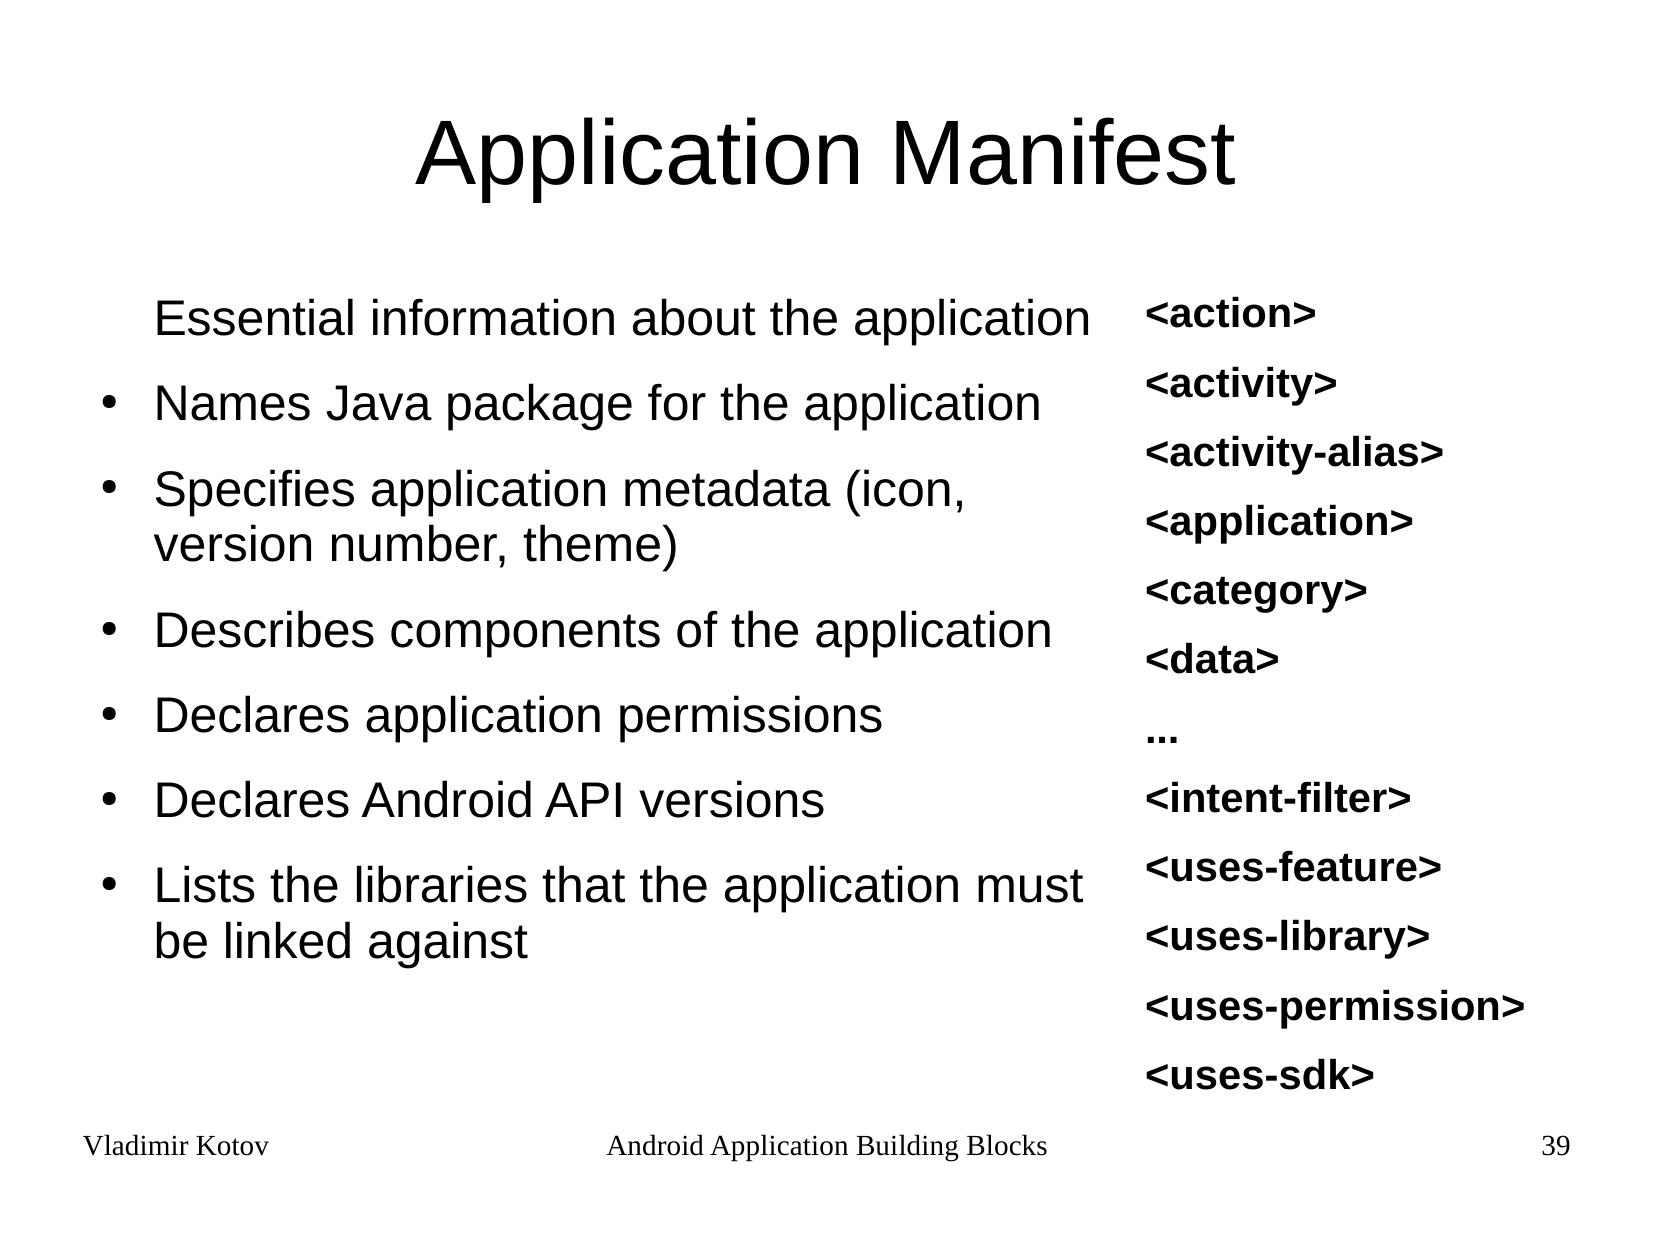

# Application Manifest
Essential information about the application
Names Java package for the application
Specifies application metadata (icon, version number, theme)
Describes components of the application
Declares application permissions
Declares Android API versions
Lists the libraries that the application must be linked against
<action>
<activity>
<activity-alias>
<application>
<category>
<data>
...
<intent-filter>
<uses-feature>
<uses-library>
<uses-permission>
<uses-sdk>
Vladimir Kotov
Android Application Building Blocks
39